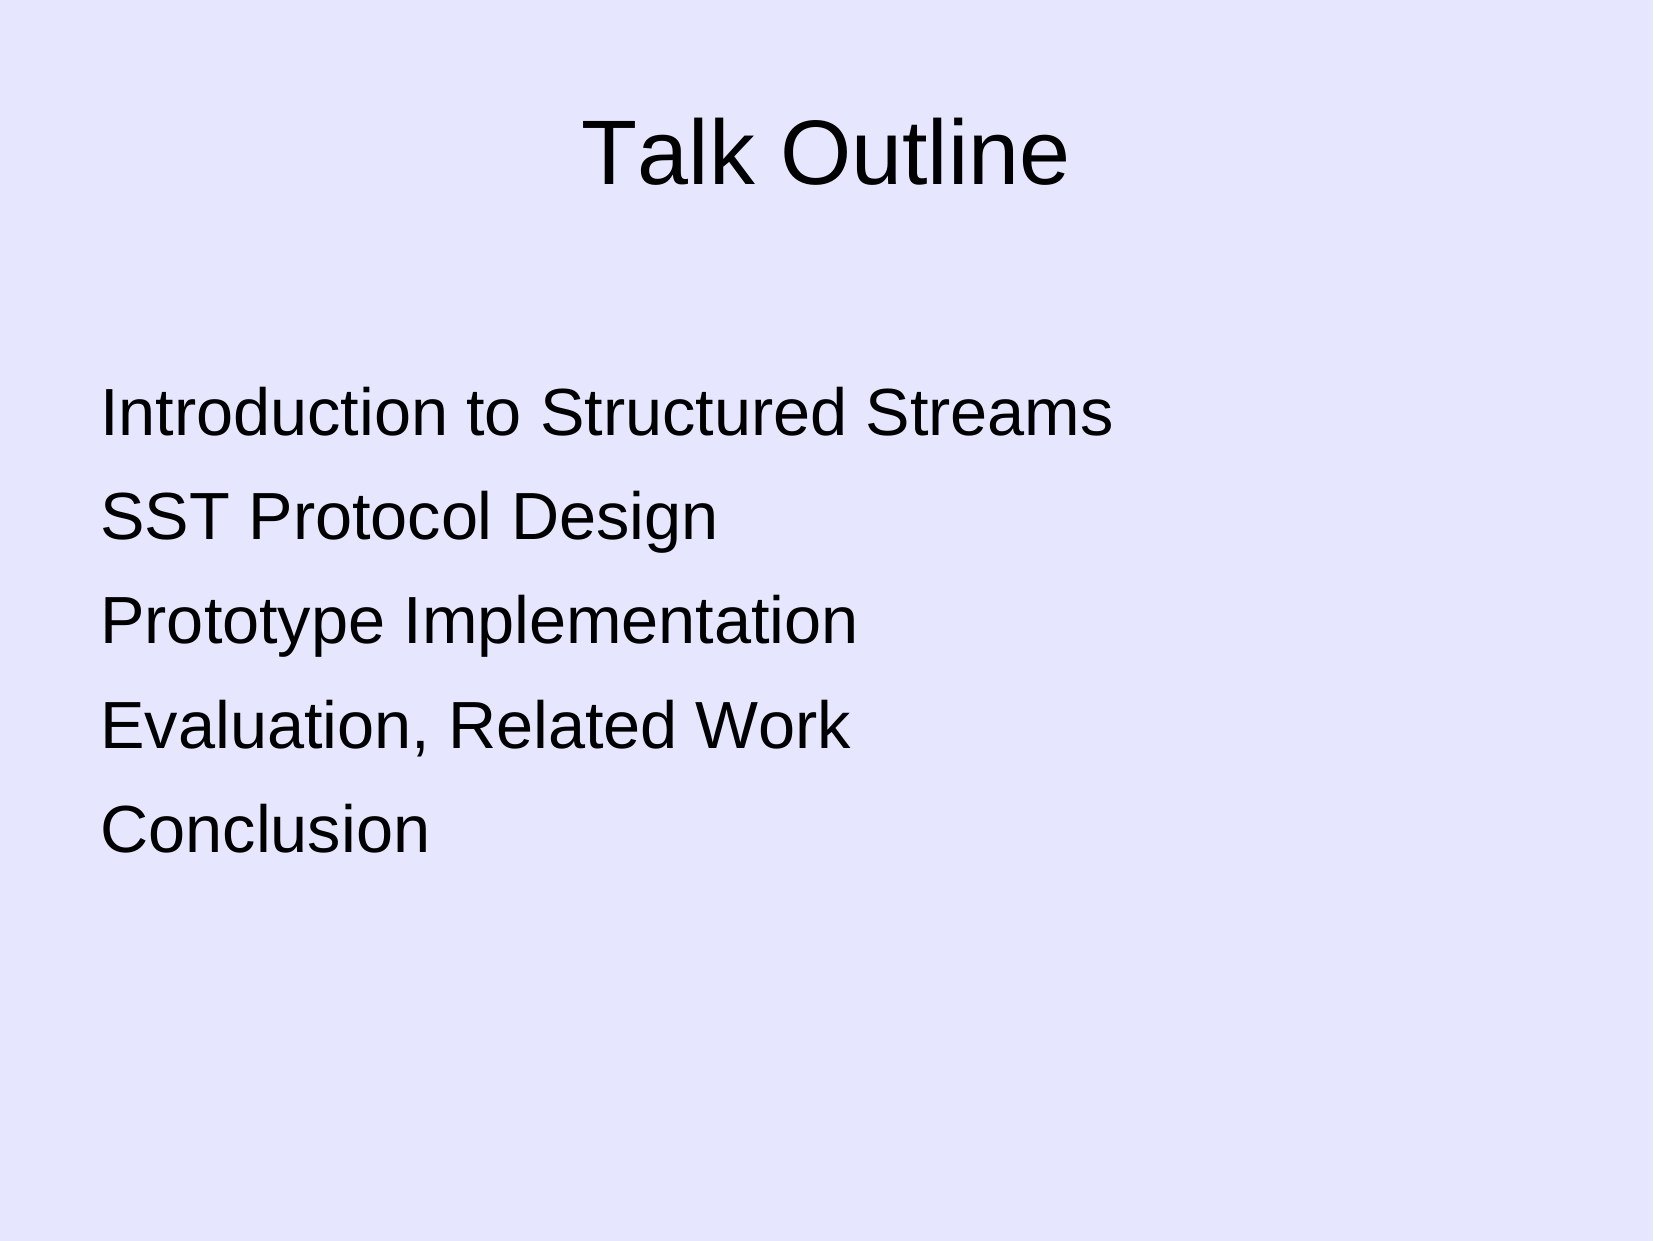

# Talk Outline
Introduction to Structured Streams
SST Protocol Design
Prototype Implementation
Evaluation, Related Work
Conclusion